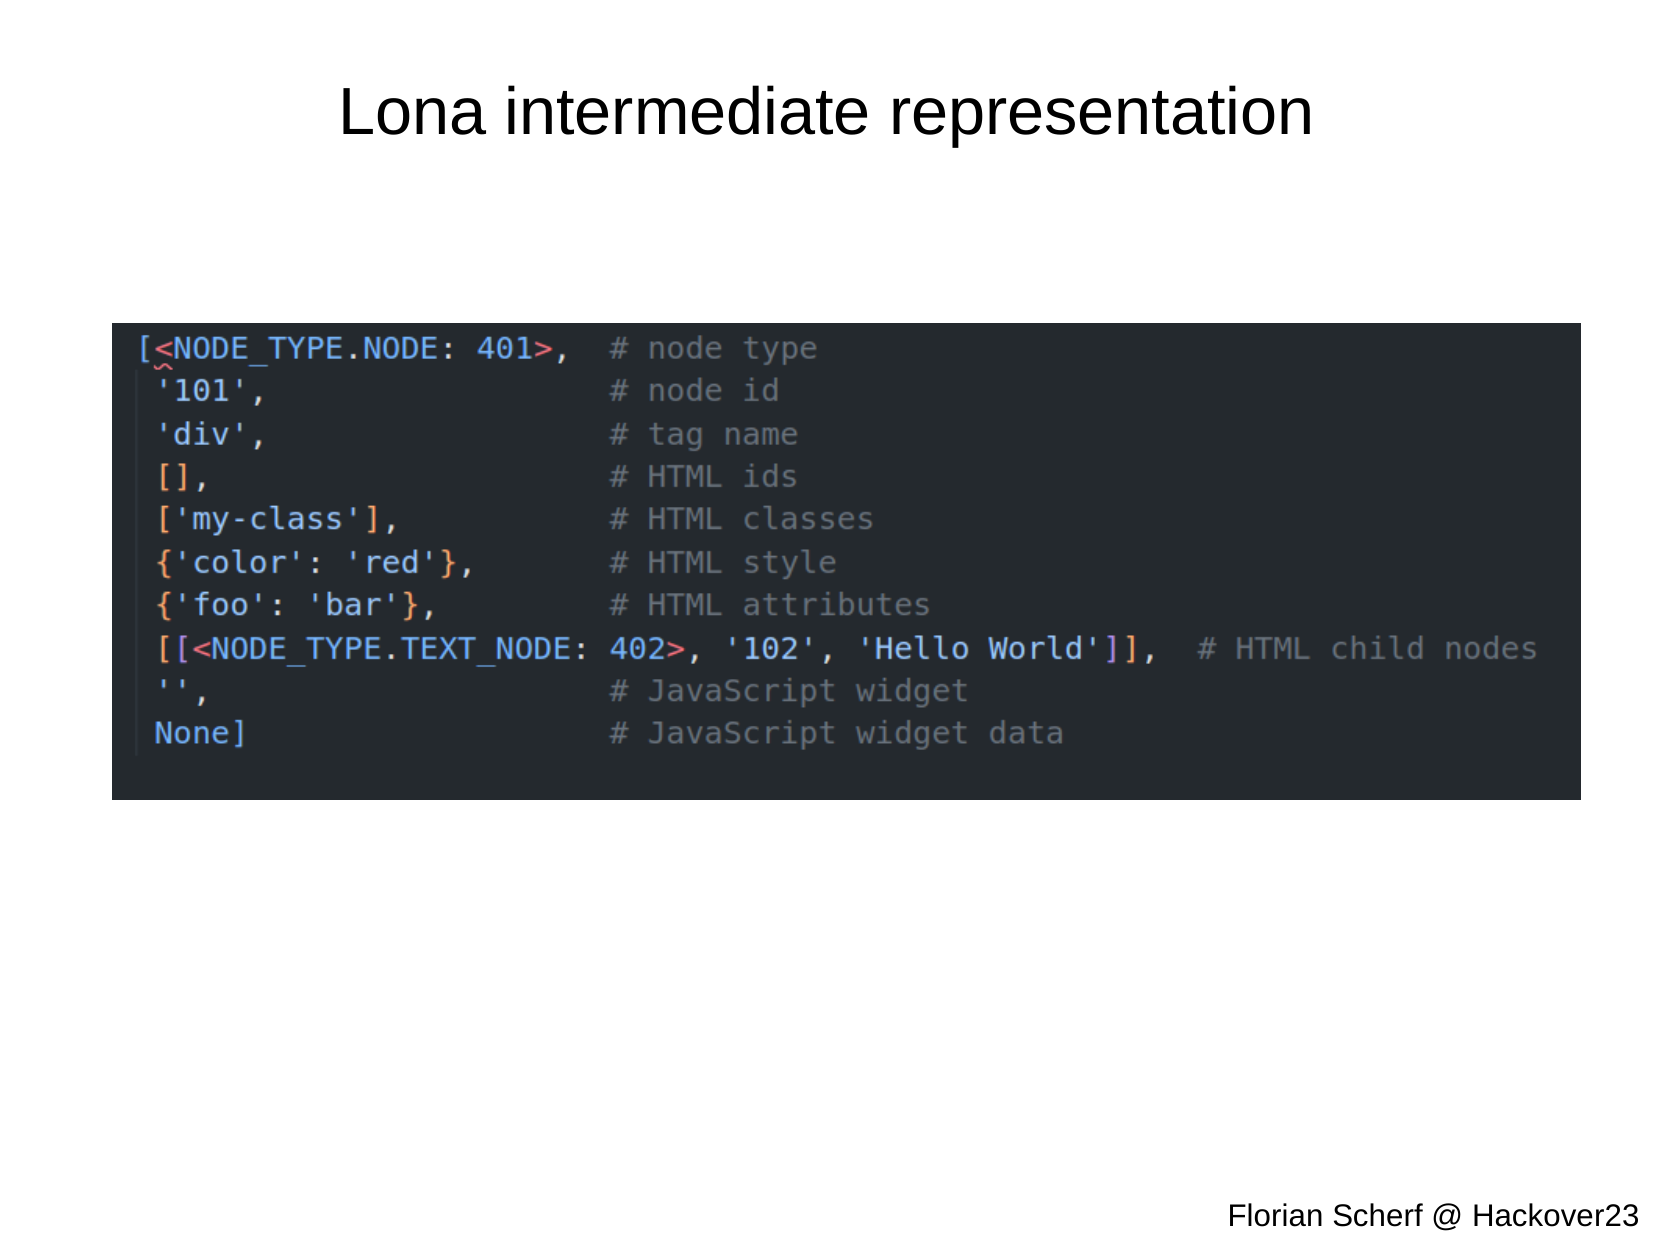

# Lona intermediate representation
Florian Scherf @ Hackover23